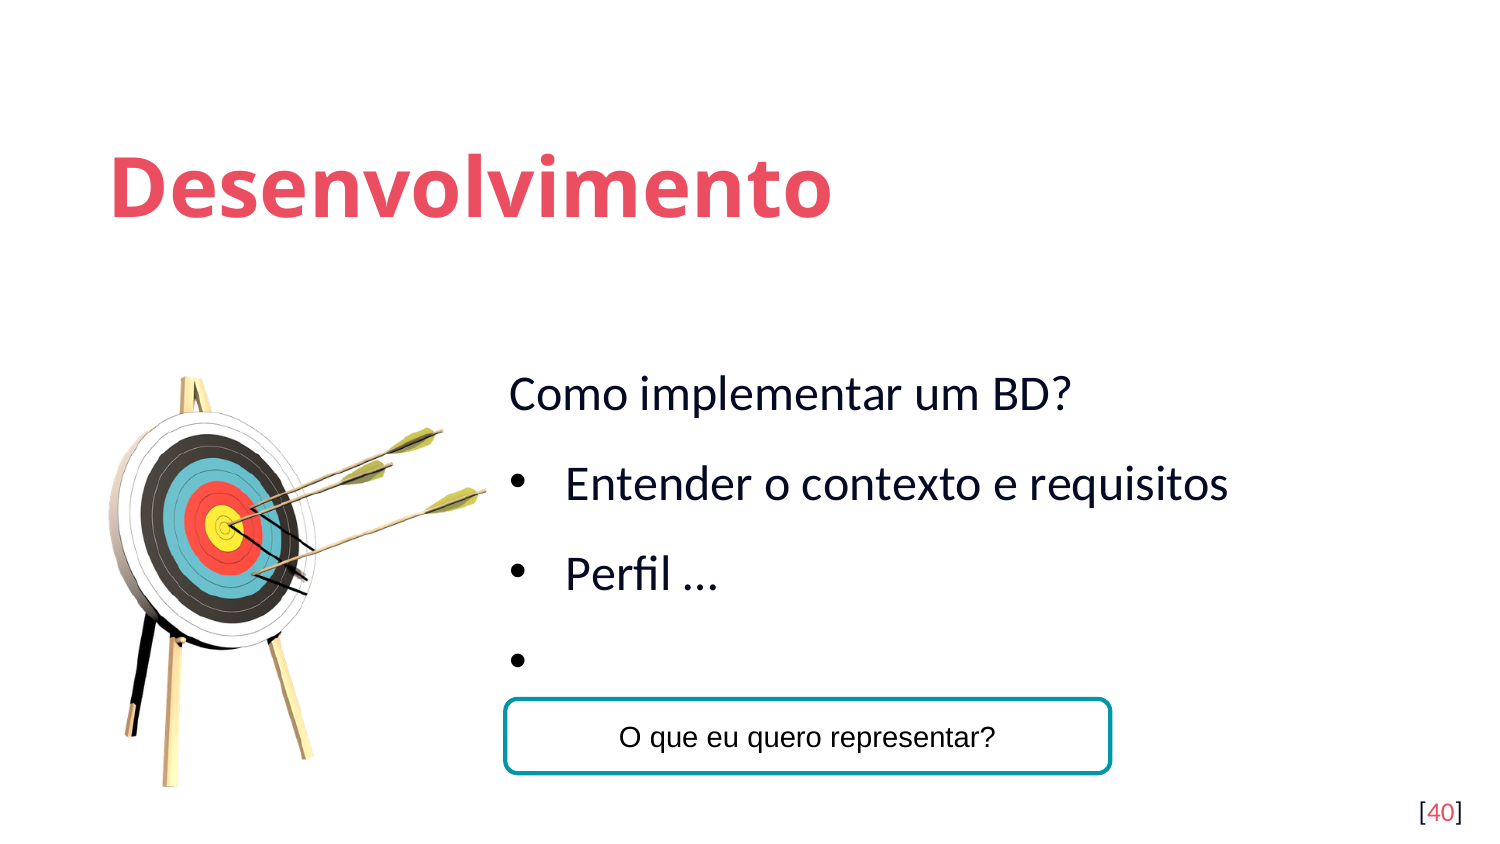

Desenvolvimento
Como implementar um BD?
Entender o contexto e requisitos
Perfil …
O que eu quero representar?